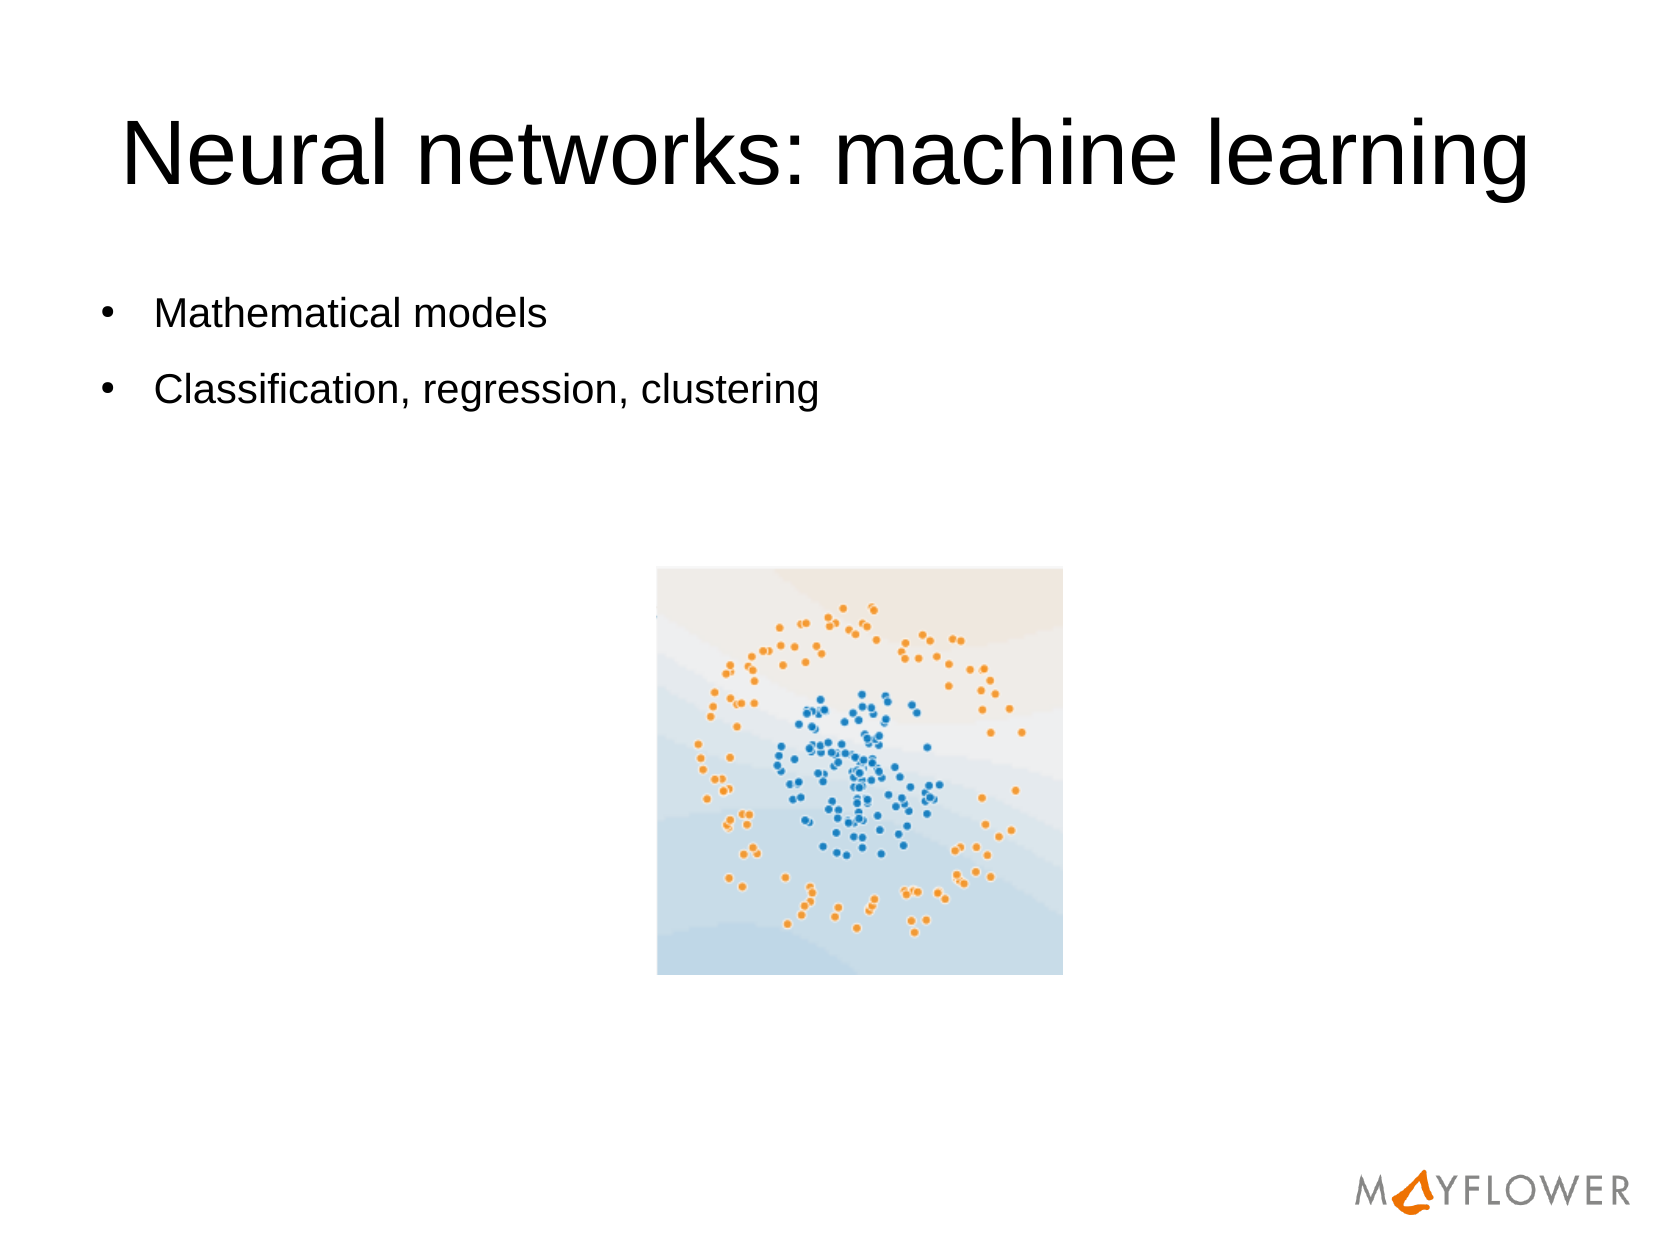

# Neural networks: machine learning
Mathematical models
Classification, regression, clustering